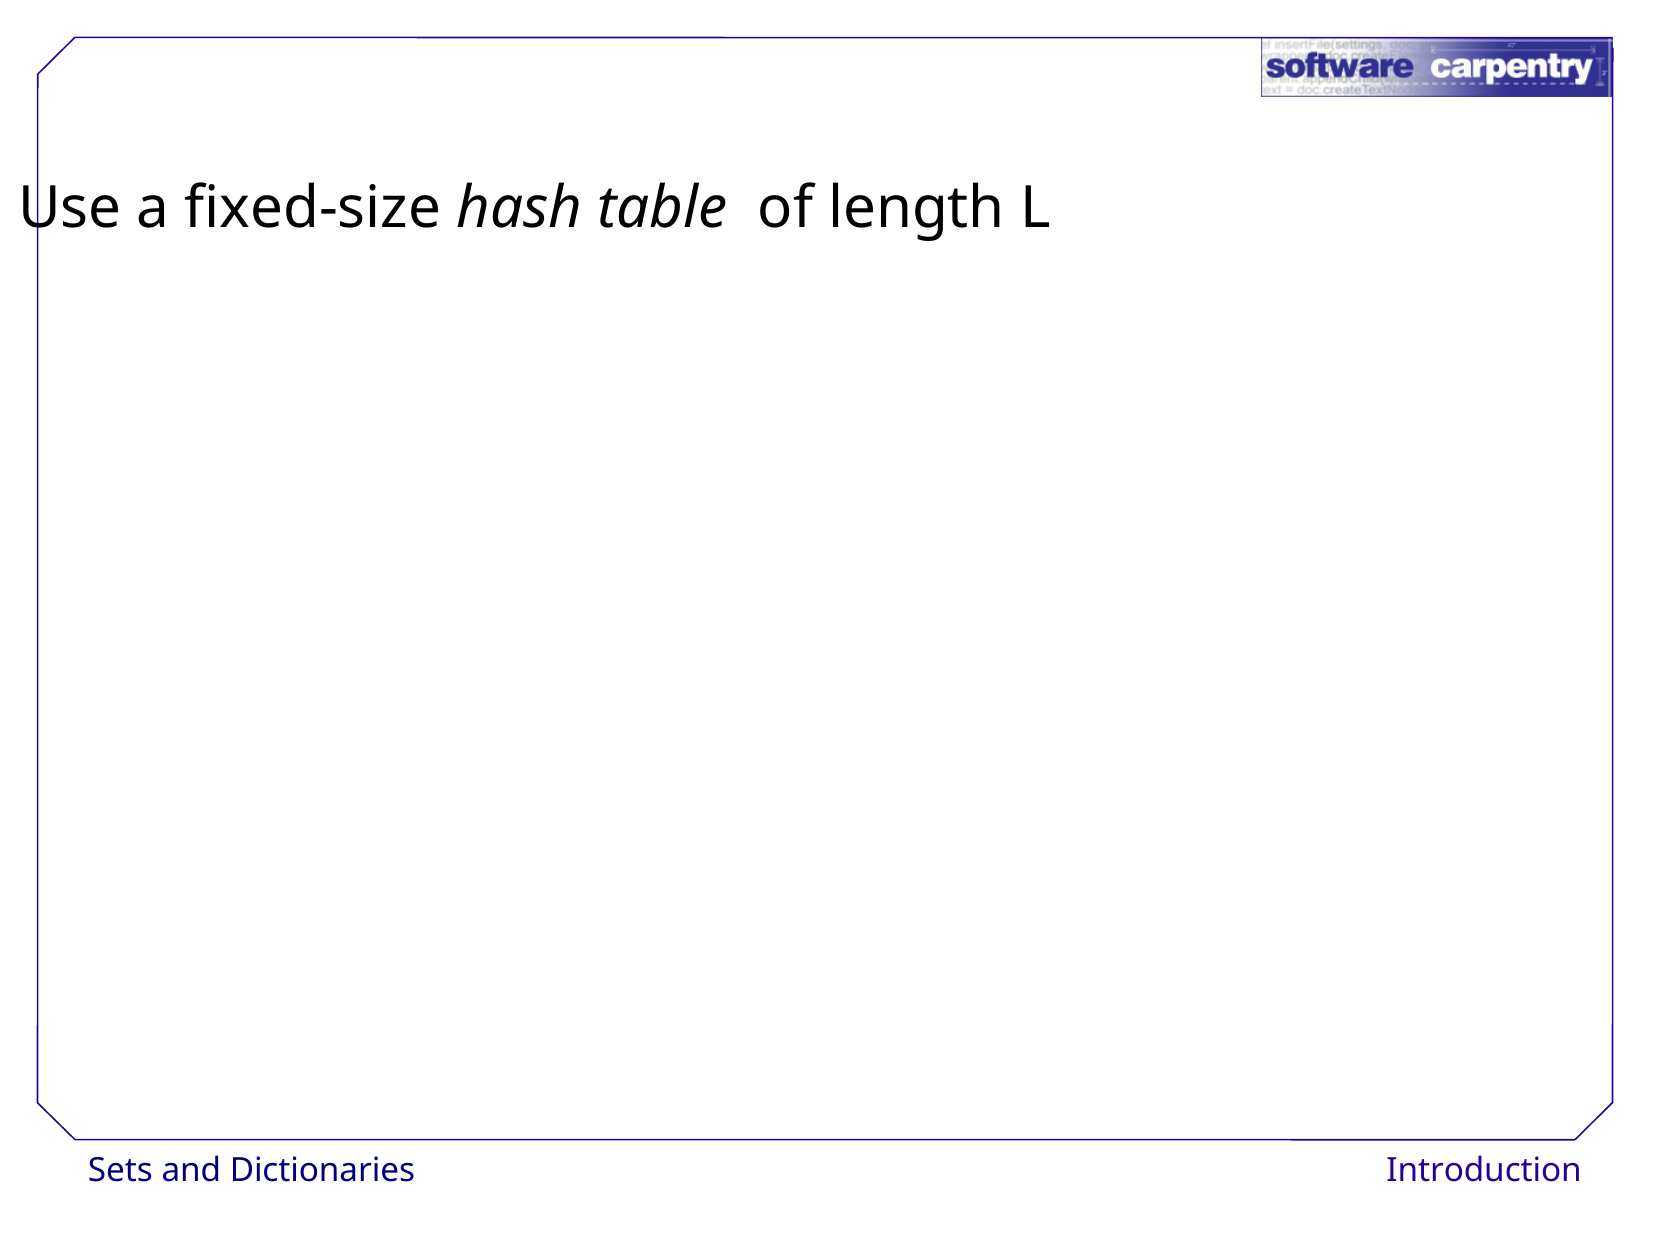

Use a fixed-size hash table of length L